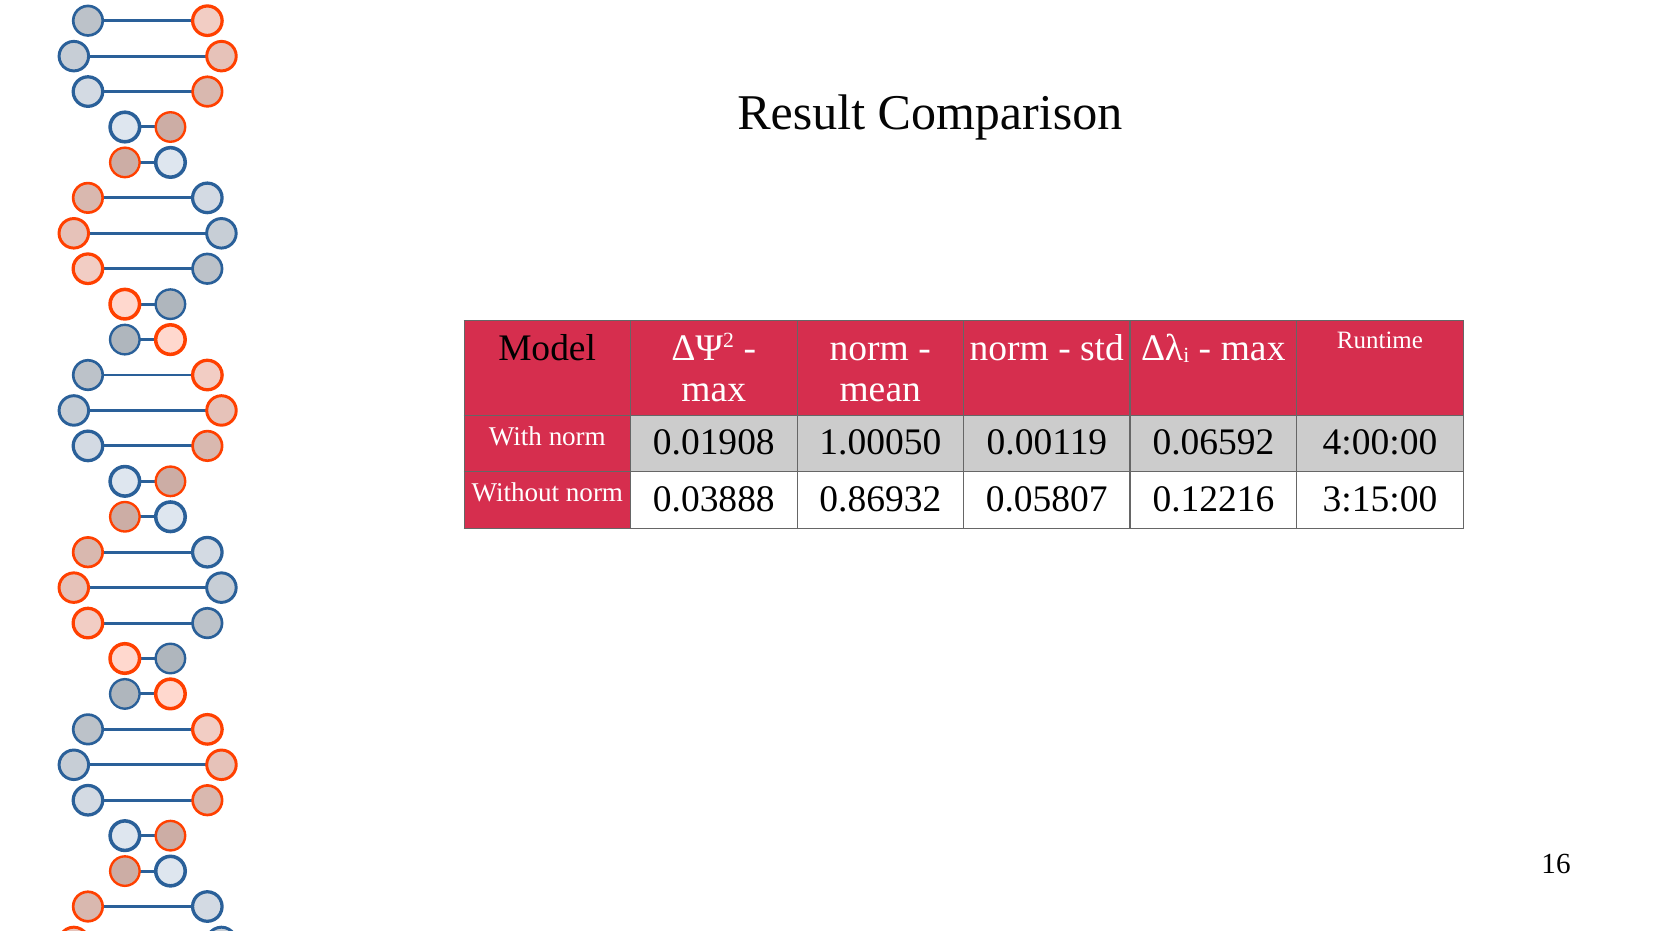

# Result Comparison
| Model | ΔΨ2 - max | norm - mean | norm - std | Δλi - max | Runtime |
| --- | --- | --- | --- | --- | --- |
| With norm | 0.01908 | 1.00050 | 0.00119 | 0.06592 | 4:00:00 |
| Without norm | 0.03888 | 0.86932 | 0.05807 | 0.12216 | 3:15:00 |
16